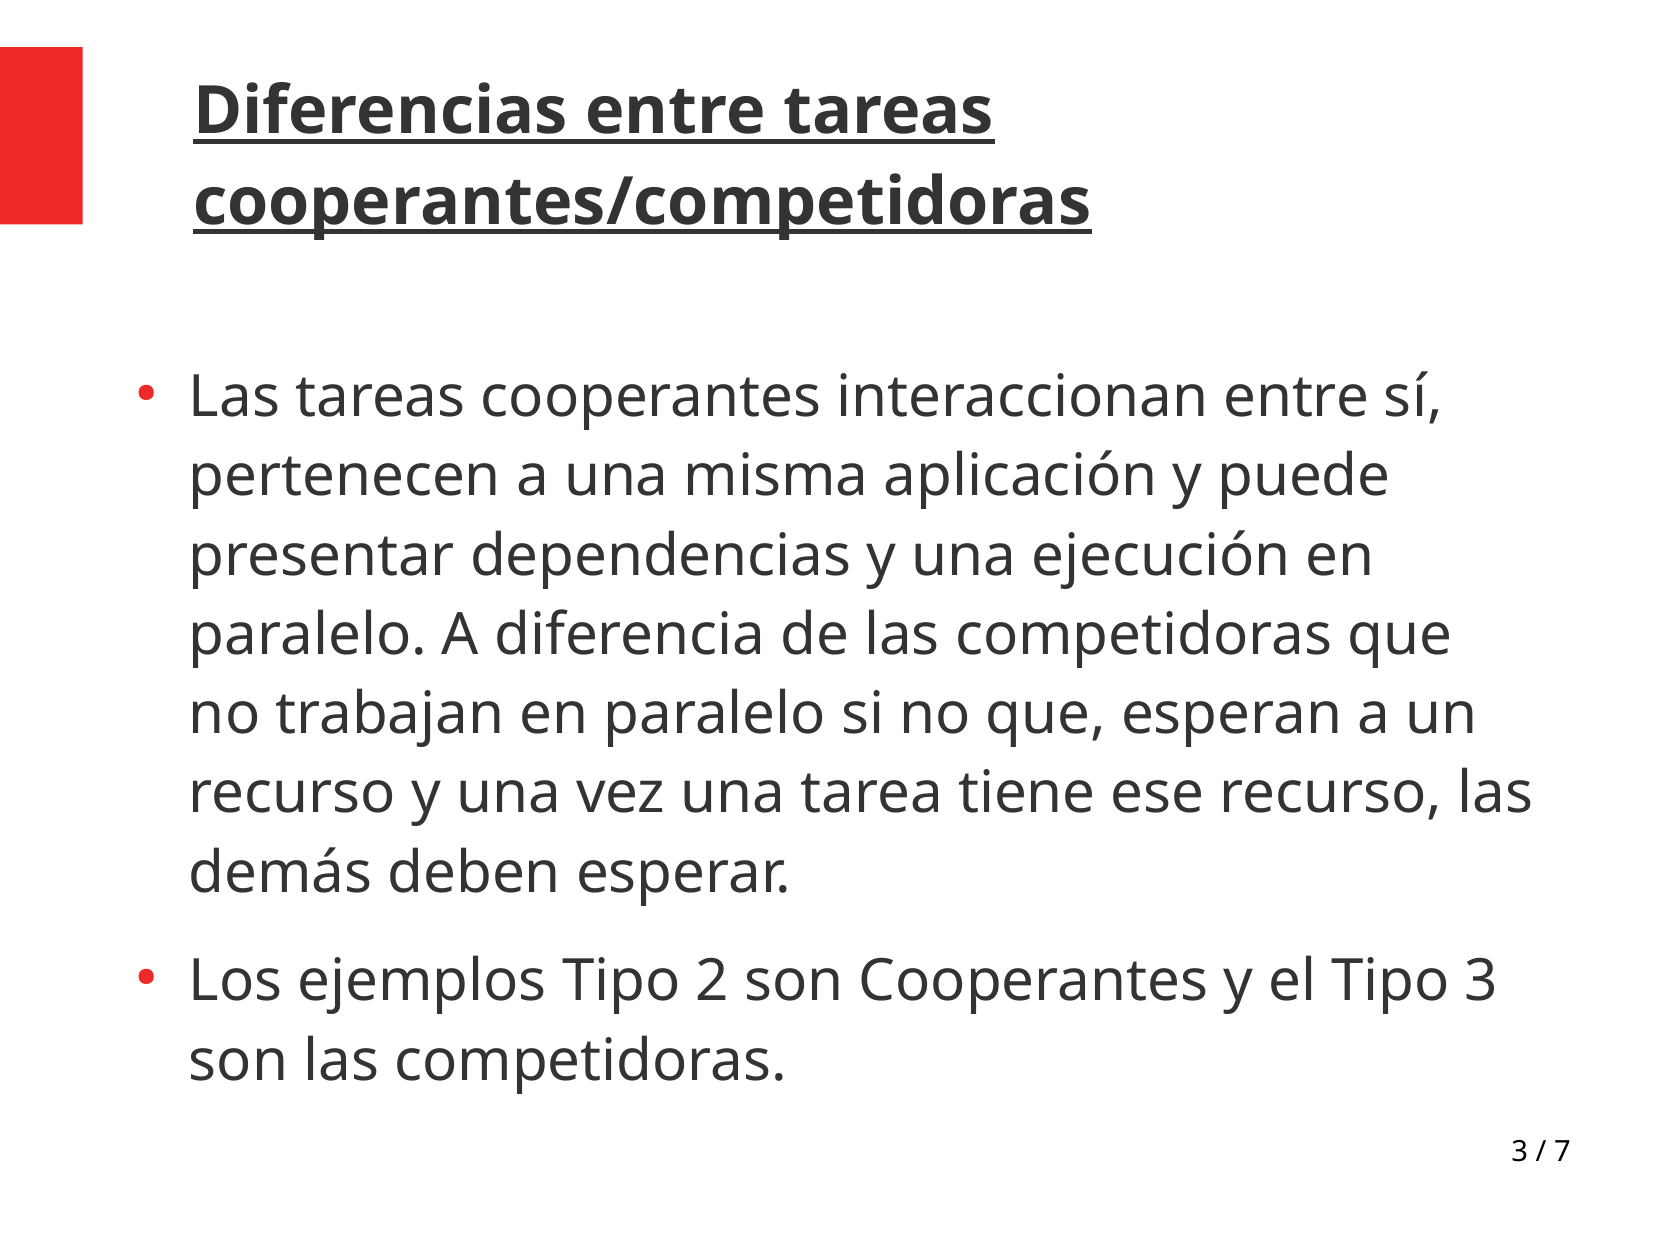

# Diferencias entre tareas cooperantes/competidoras
Las tareas cooperantes interaccionan entre sí, pertenecen a una misma aplicación y puede presentar dependencias y una ejecución en paralelo. A diferencia de las competidoras que no trabajan en paralelo si no que, esperan a un recurso y una vez una tarea tiene ese recurso, las demás deben esperar.
Los ejemplos Tipo 2 son Cooperantes y el Tipo 3 son las competidoras.
3